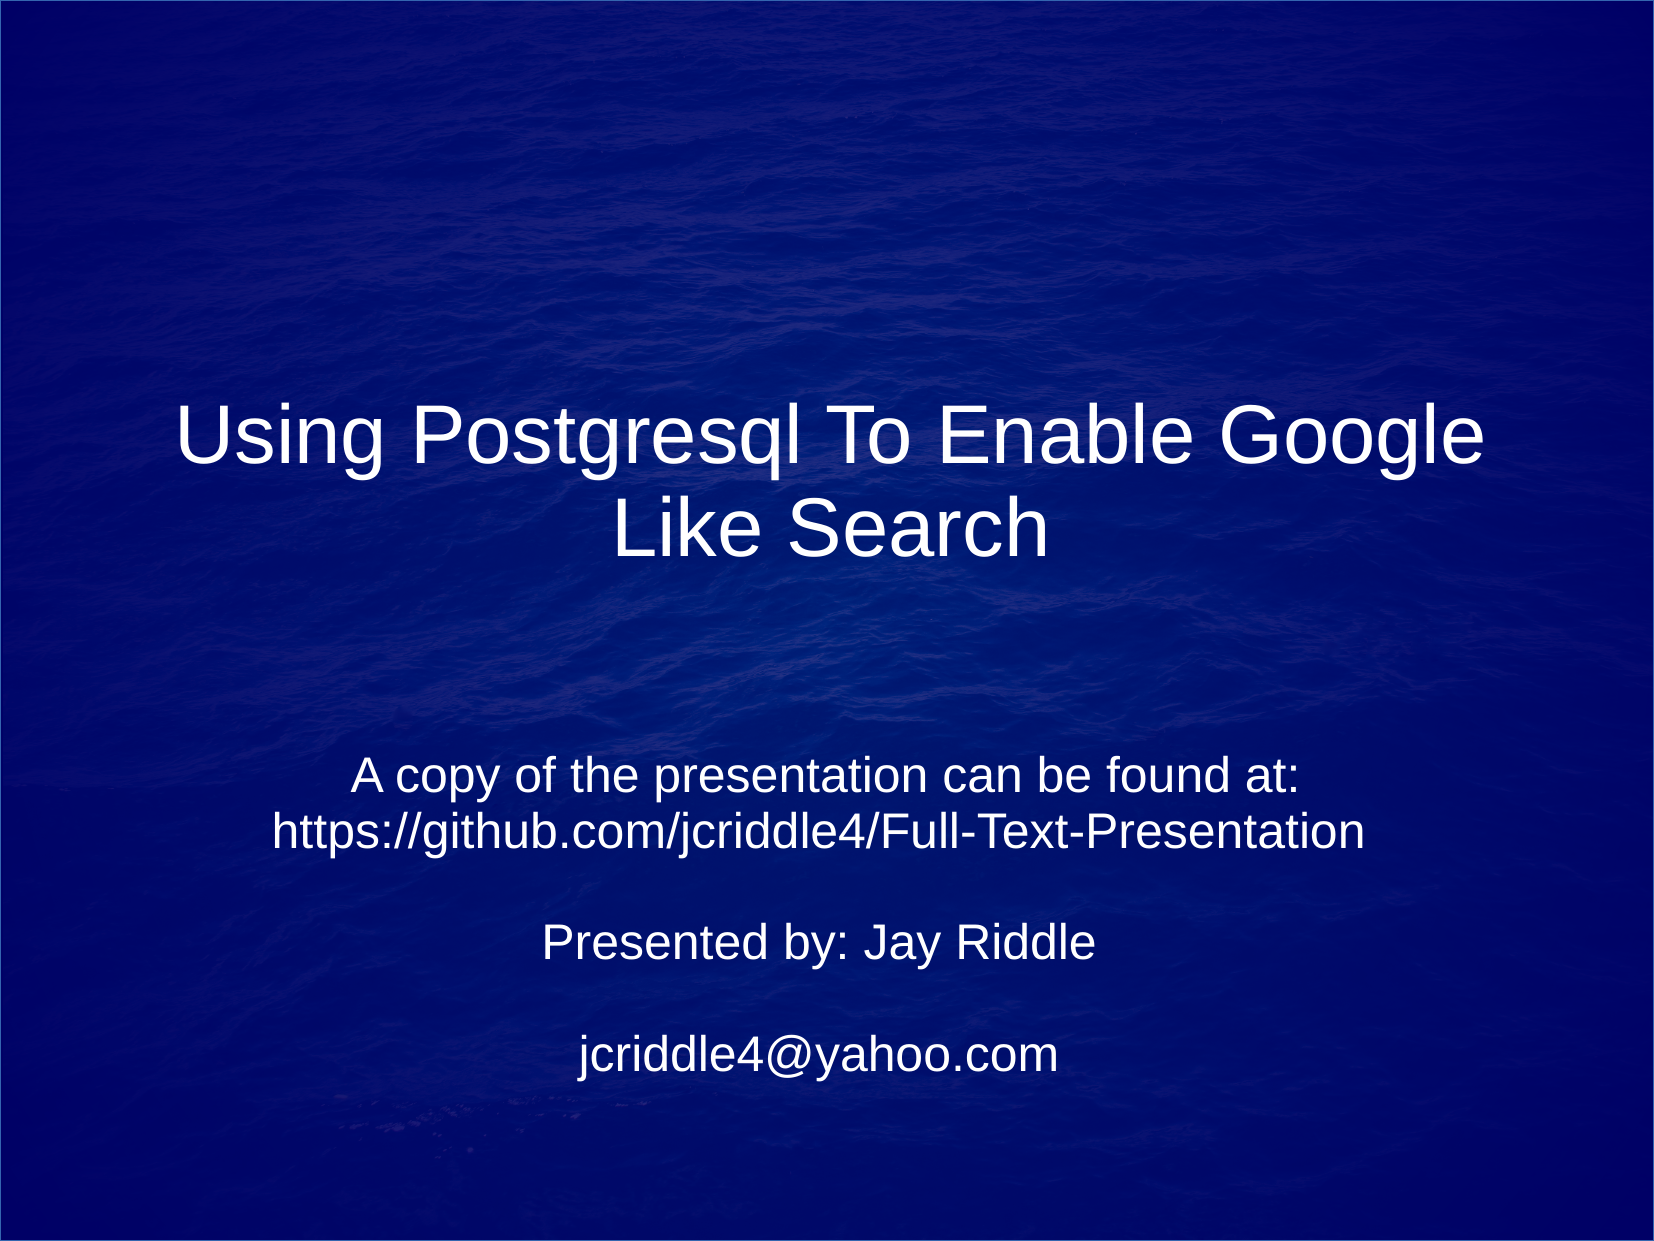

Using Postgresql To Enable Google Like Search
# A copy of the presentation can be found at:https://github.com/jcriddle4/Full-Text-Presentation
Presented by: Jay Riddle
jcriddle4@yahoo.com